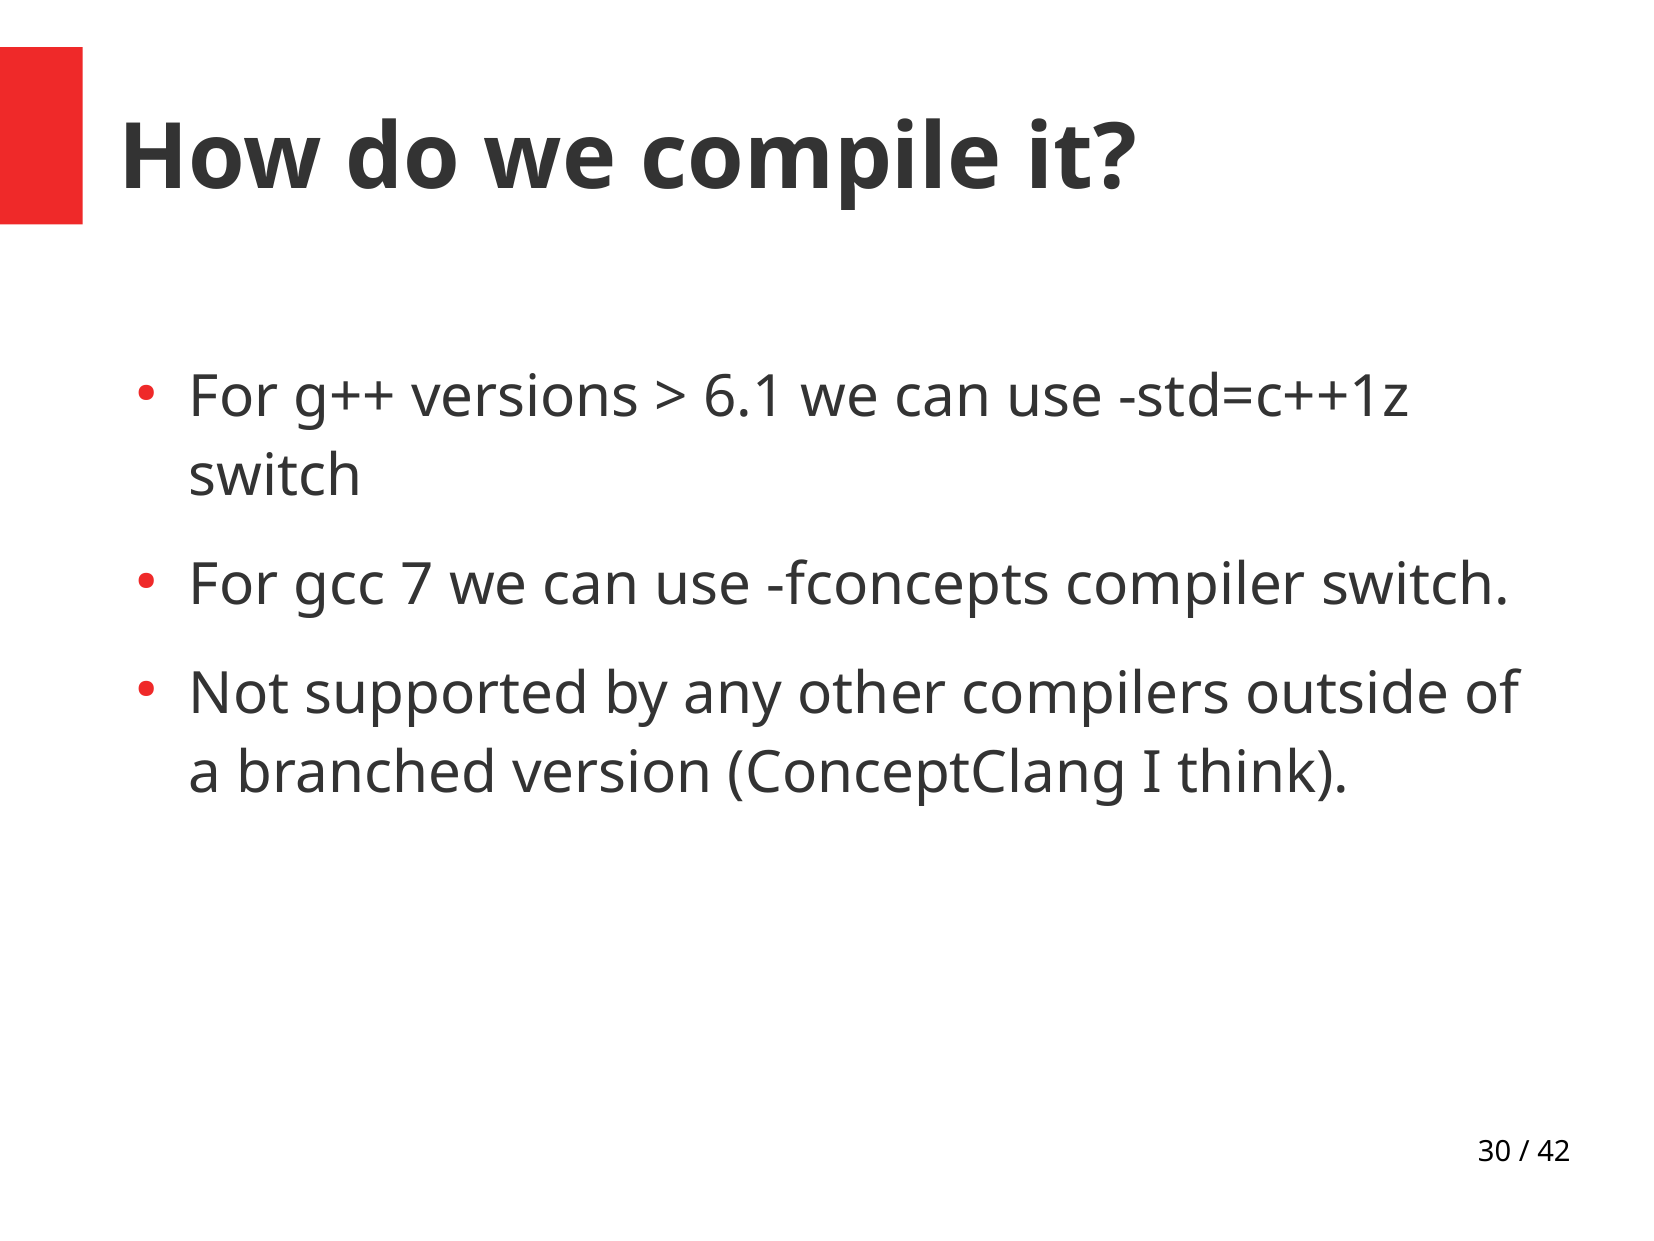

# How do we compile it?
For g++ versions > 6.1 we can use -std=c++1z switch
For gcc 7 we can use -fconcepts compiler switch.
Not supported by any other compilers outside of a branched version (ConceptClang I think).
30